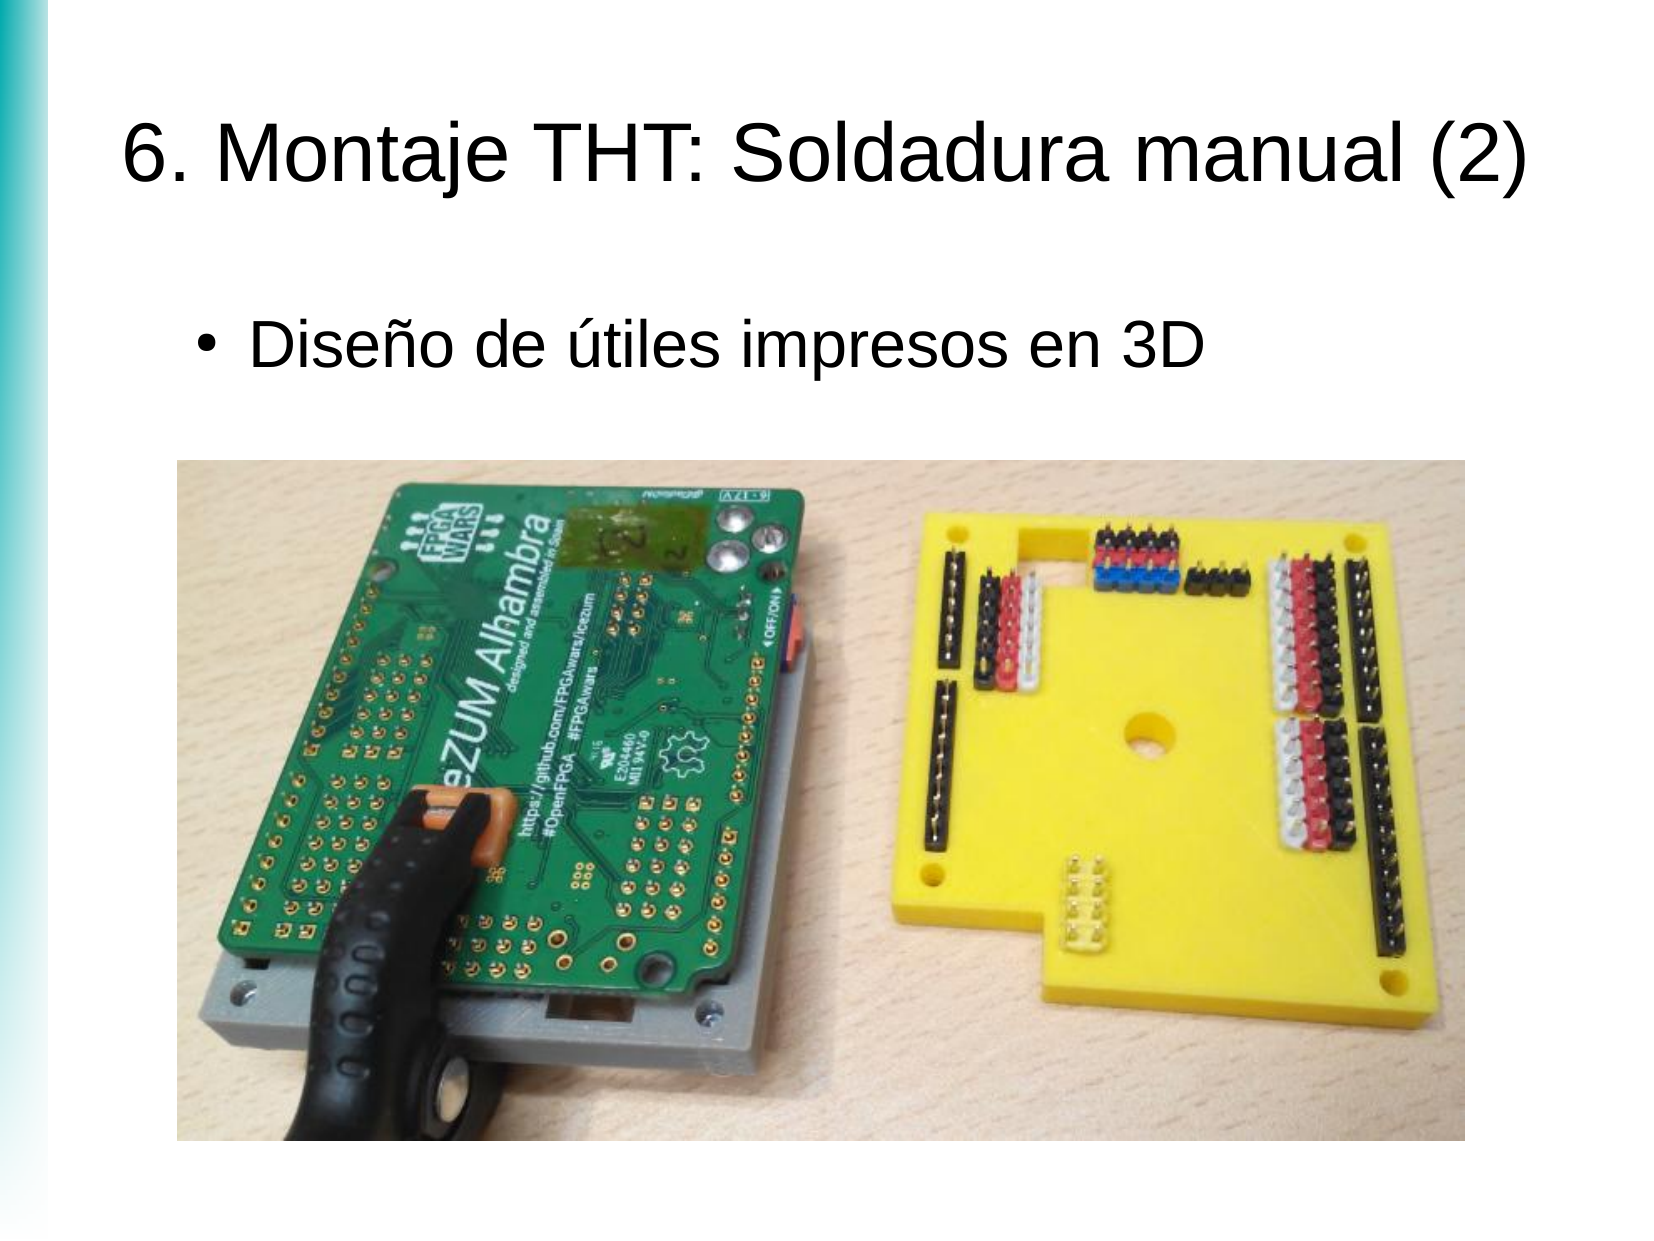

# 6. Montaje THT: Soldadura manual (2)
Diseño de útiles impresos en 3D